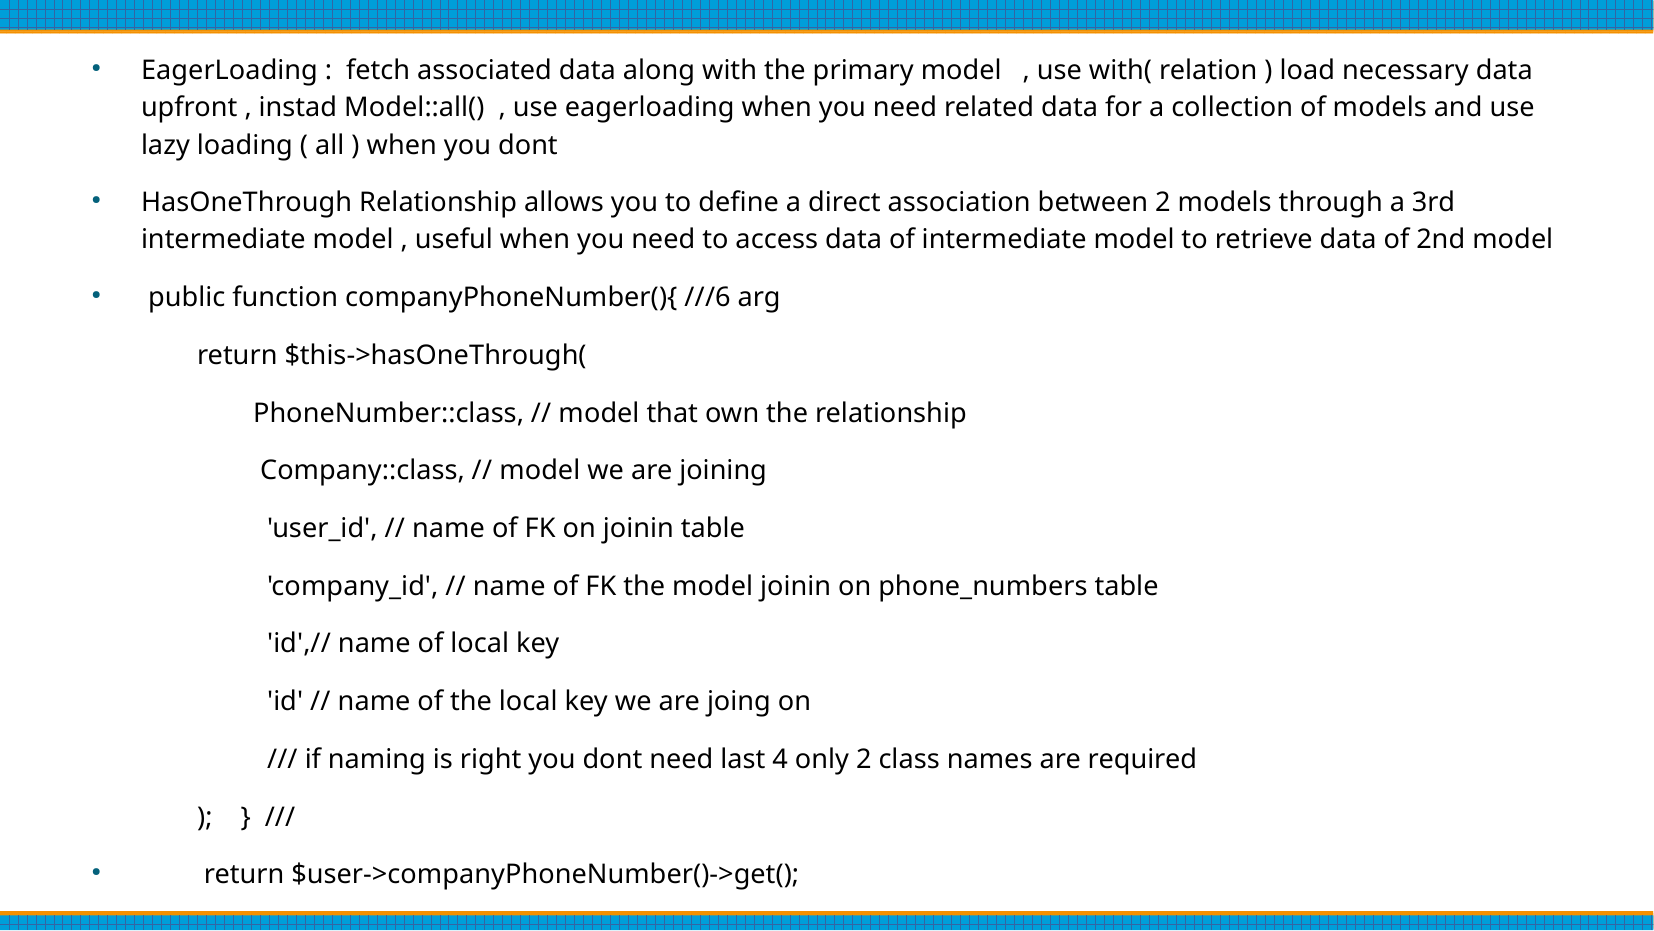

# EagerLoading : fetch associated data along with the primary model , use with( relation ) load necessary data upfront , instad Model::all() , use eagerloading when you need related data for a collection of models and use lazy loading ( all ) when you dont
HasOneThrough Relationship allows you to define a direct association between 2 models through a 3rd intermediate model , useful when you need to access data of intermediate model to retrieve data of 2nd model
 public function companyPhoneNumber(){ ///6 arg
 return $this->hasOneThrough(
 PhoneNumber::class, // model that own the relationship
 Company::class, // model we are joining
 'user_id', // name of FK on joinin table
 'company_id', // name of FK the model joinin on phone_numbers table
 'id',// name of local key
 'id' // name of the local key we are joing on
 /// if naming is right you dont need last 4 only 2 class names are required
 ); } ///
 return $user->companyPhoneNumber()->get();